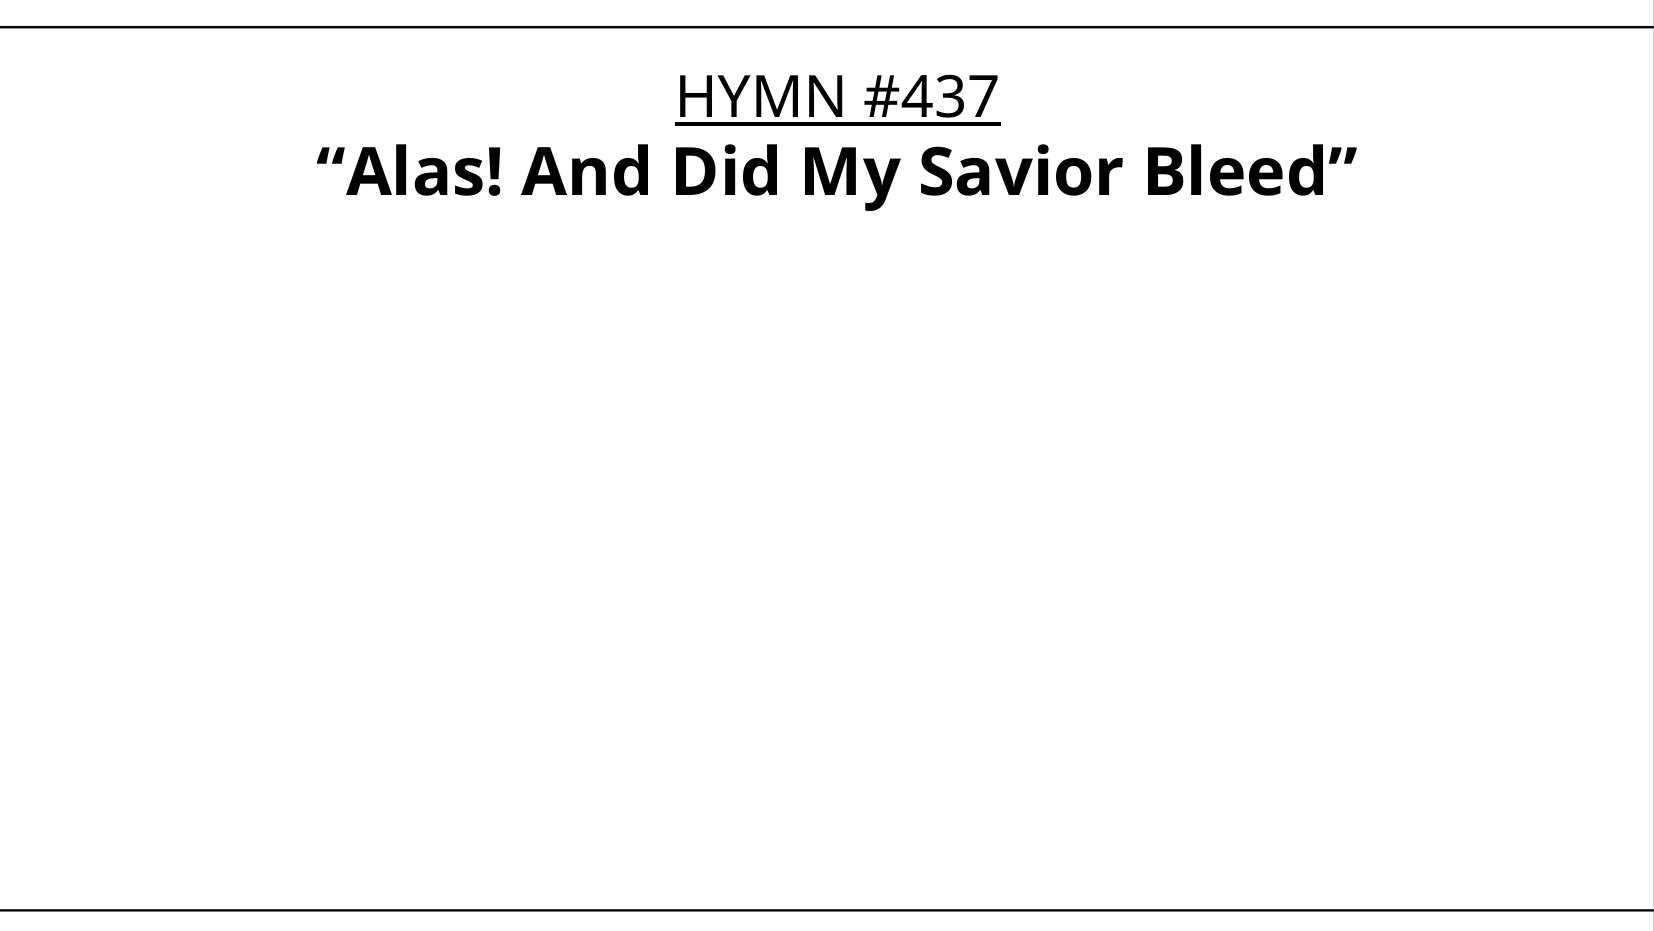

HYMN #437
“Alas! And Did My Savior Bleed”